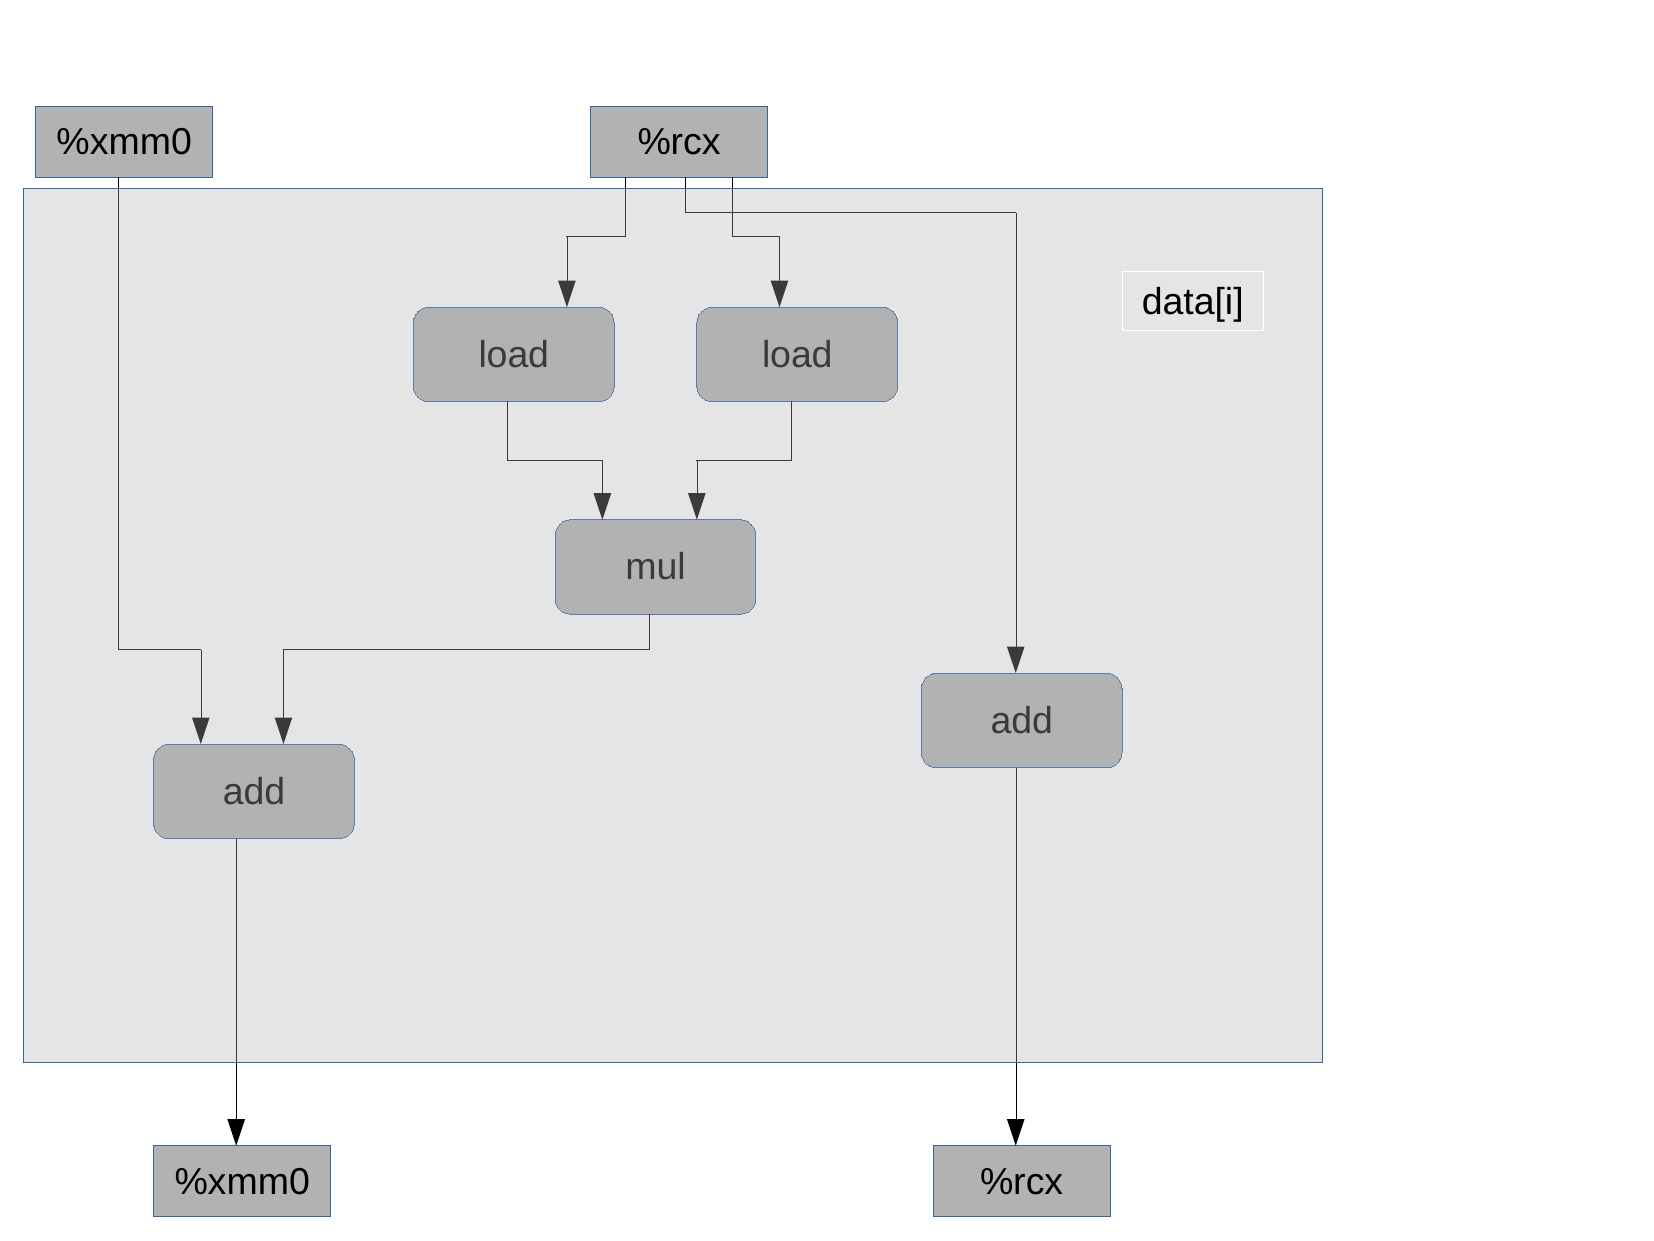

%xmm0
%rcx
data[i]
load
load
mul
add
add
%xmm0
%rcx